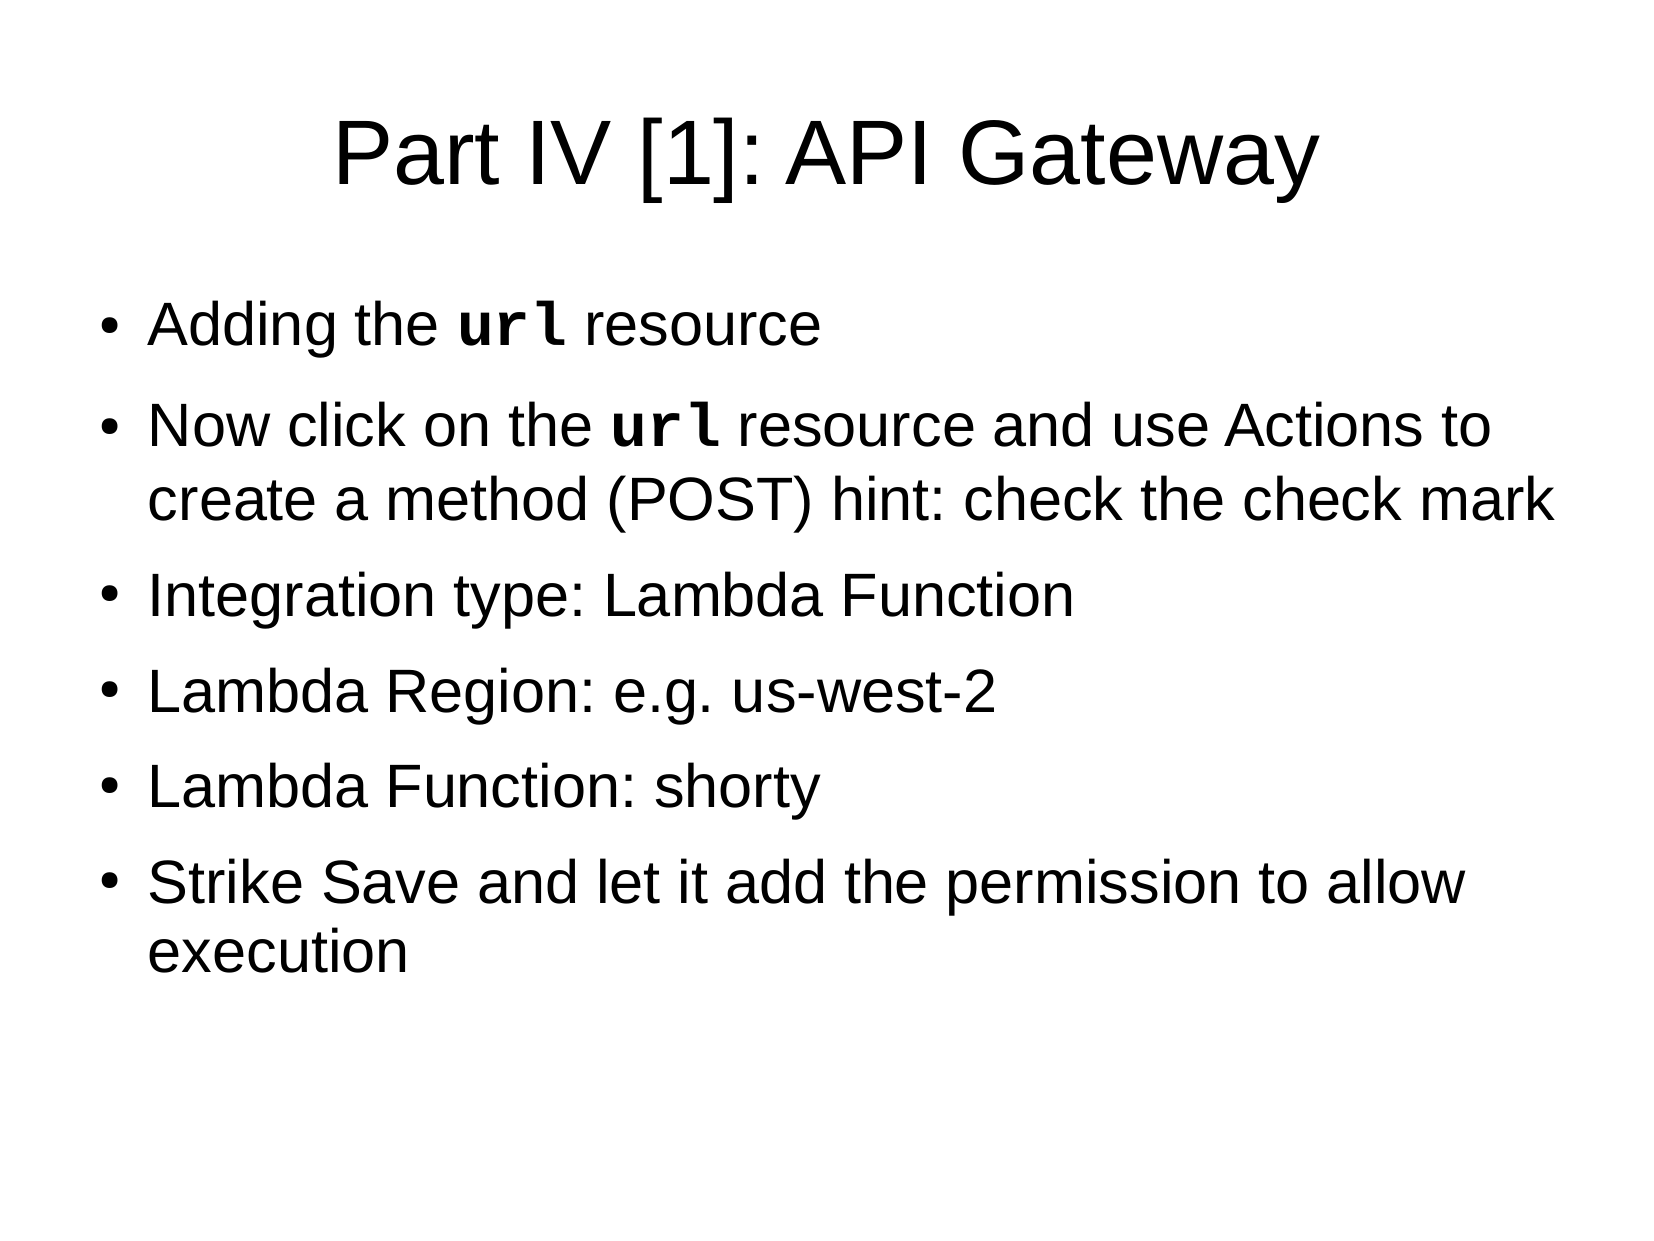

# Part IV [1]: API Gateway
Adding the url resource
Now click on the url resource and use Actions to create a method (POST) hint: check the check mark
Integration type: Lambda Function
Lambda Region: e.g. us-west-2
Lambda Function: shorty
Strike Save and let it add the permission to allow execution